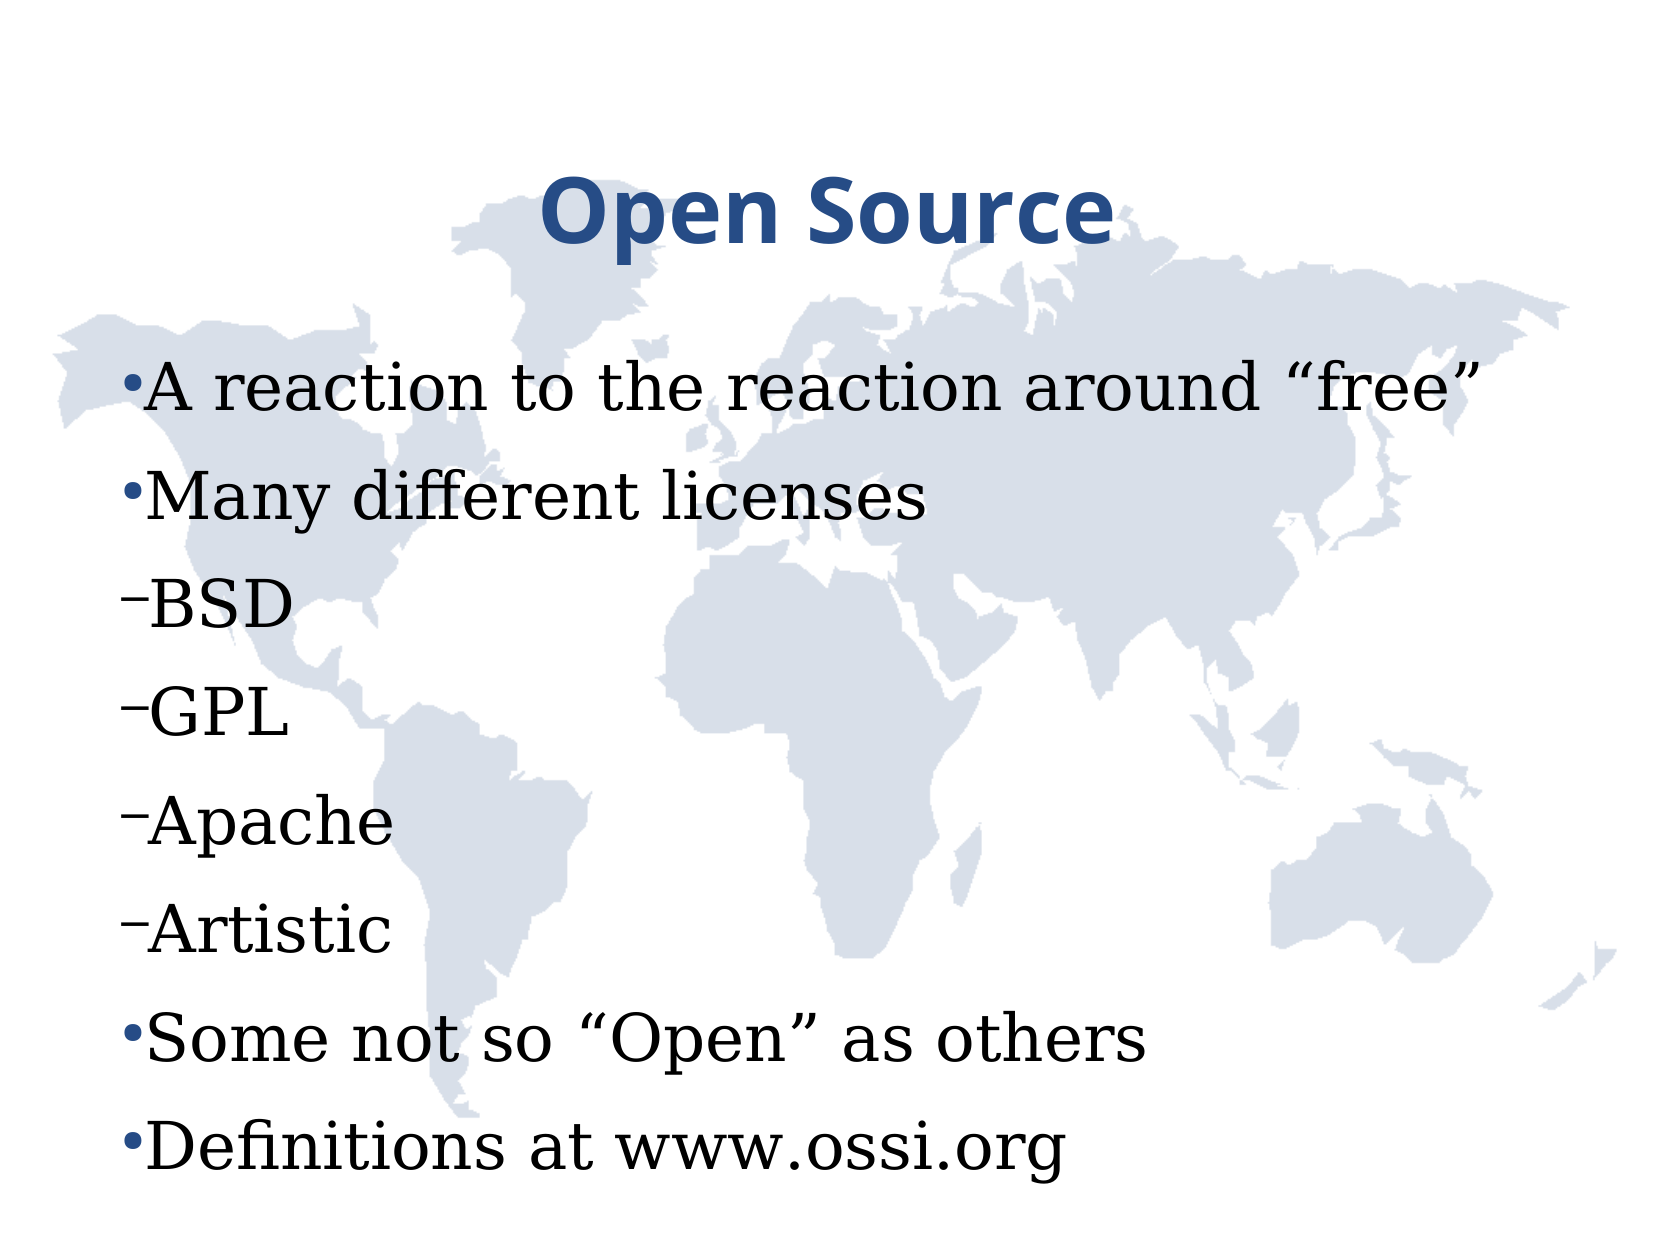

# Open Source
A reaction to the reaction around “free”
Many different licenses
BSD
GPL
Apache
Artistic
Some not so “Open” as others
Definitions at www.ossi.org